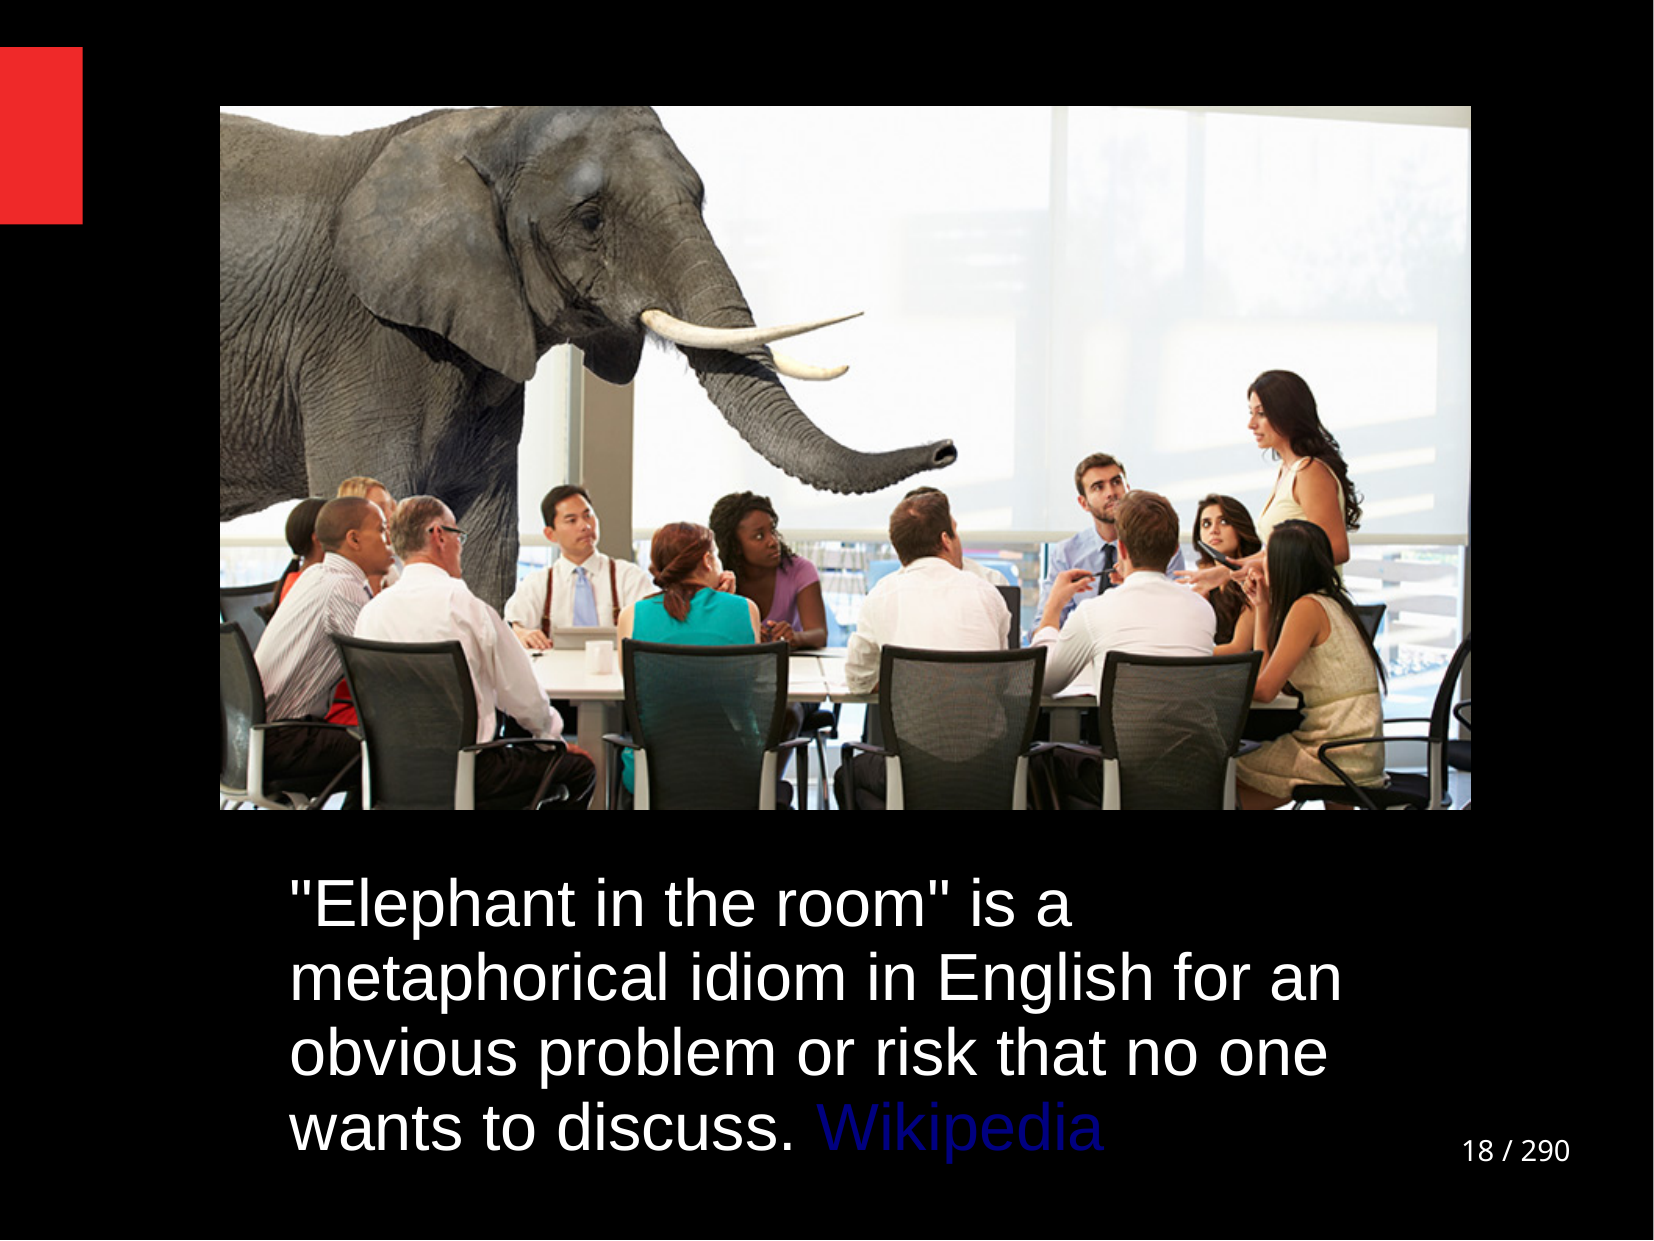

"Elephant in the room" is a metaphorical idiom in English for an obvious problem or risk that no one wants to discuss. Wikipedia
18